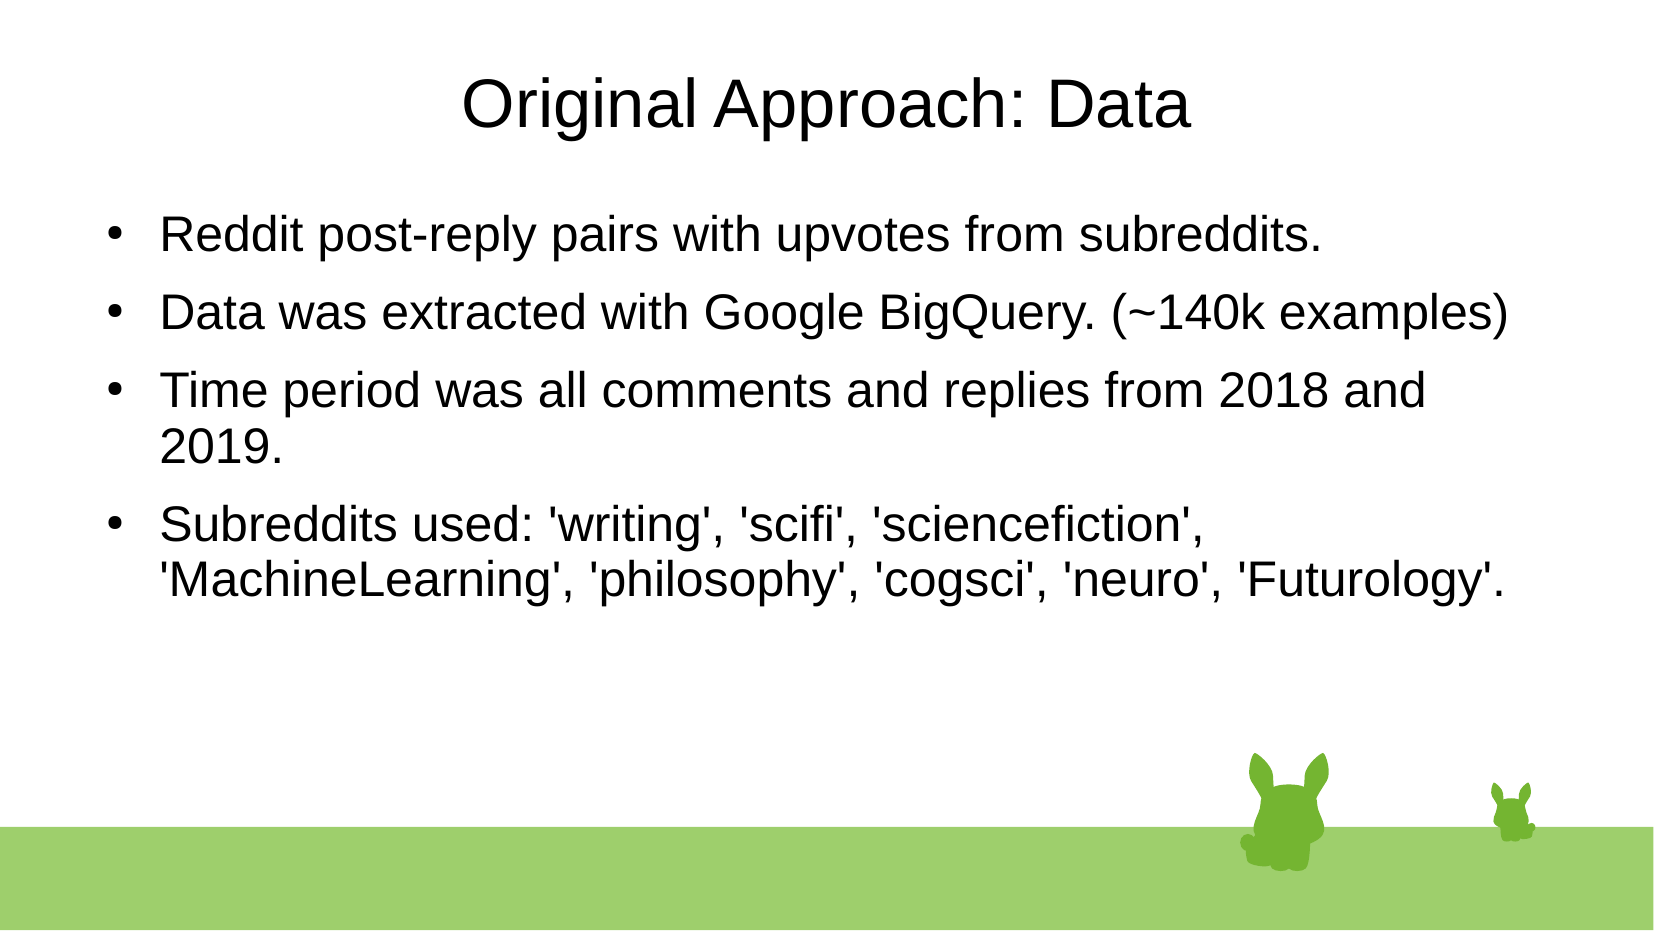

# Original Approach: Data
Reddit post-reply pairs with upvotes from subreddits.
Data was extracted with Google BigQuery. (~140k examples)
Time period was all comments and replies from 2018 and 2019.
Subreddits used: 'writing', 'scifi', 'sciencefiction', 'MachineLearning', 'philosophy', 'cogsci', 'neuro', 'Futurology'.